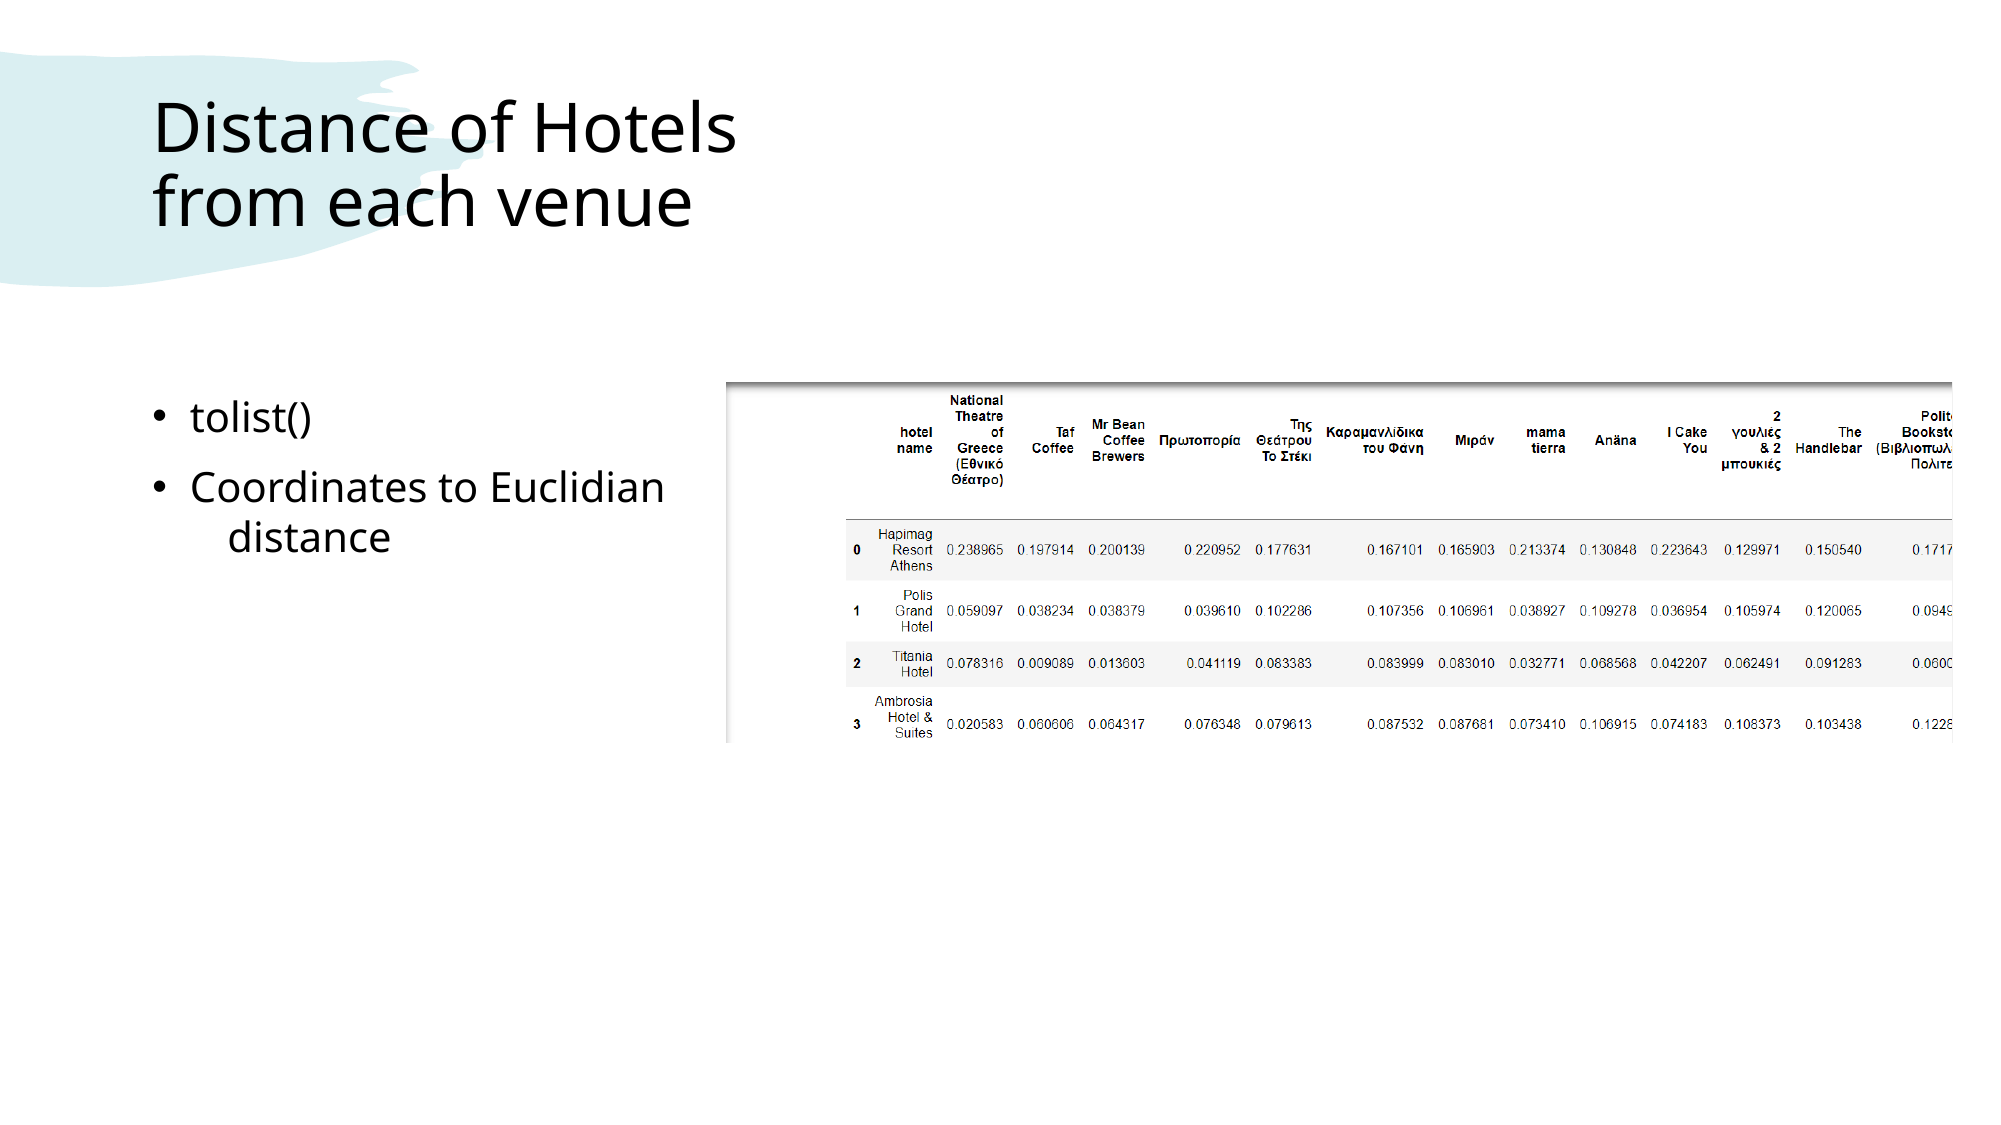

# Distance of Hotels from each venue
tolist()
Coordinates to Euclidian distance